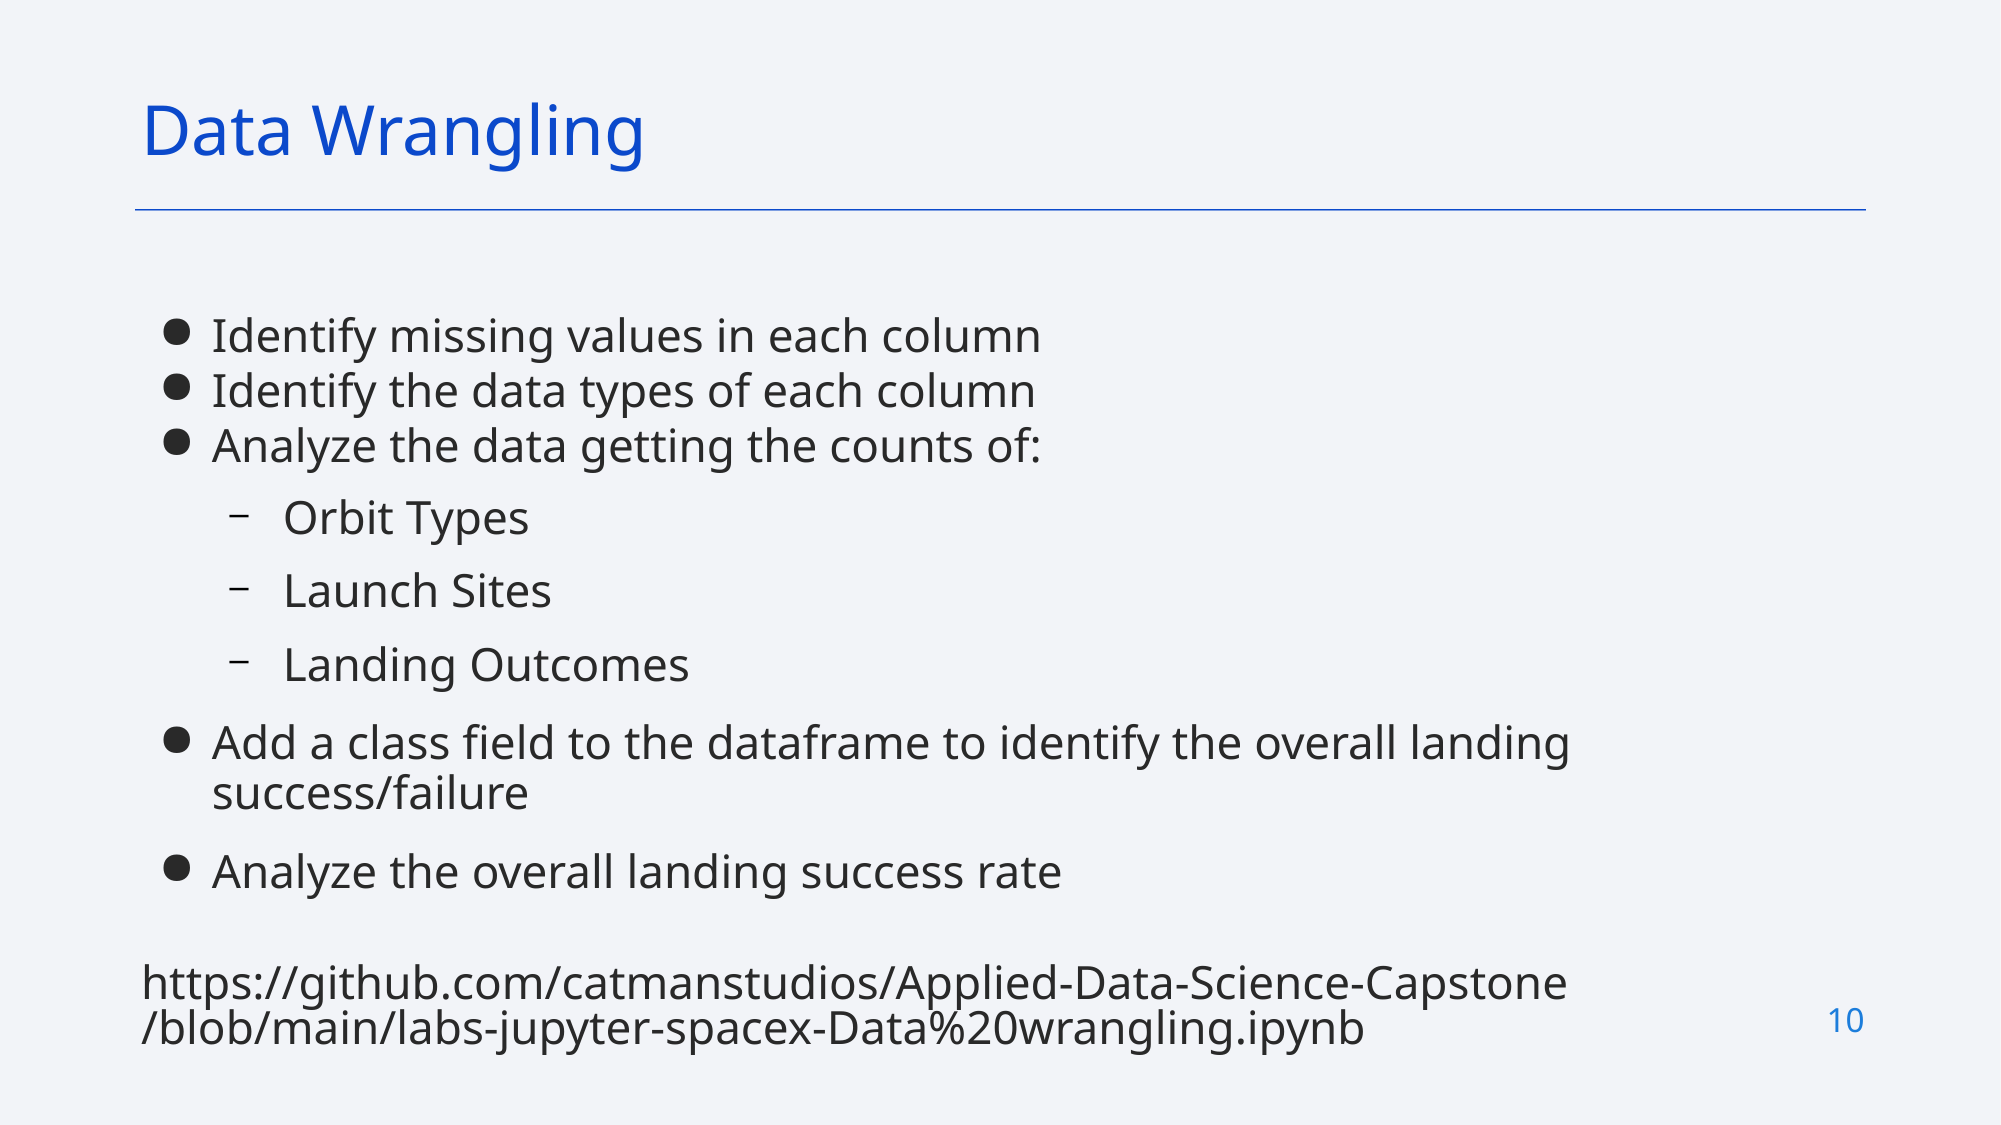

Data Wrangling
# Identify missing values in each column
Identify the data types of each column
Analyze the data getting the counts of:
Orbit Types
Launch Sites
Landing Outcomes
Add a class field to the dataframe to identify the overall landing success/failure
Analyze the overall landing success rate
https://github.com/catmanstudios/Applied-Data-Science-Capstone/blob/main/labs-jupyter-spacex-Data%20wrangling.ipynb
10